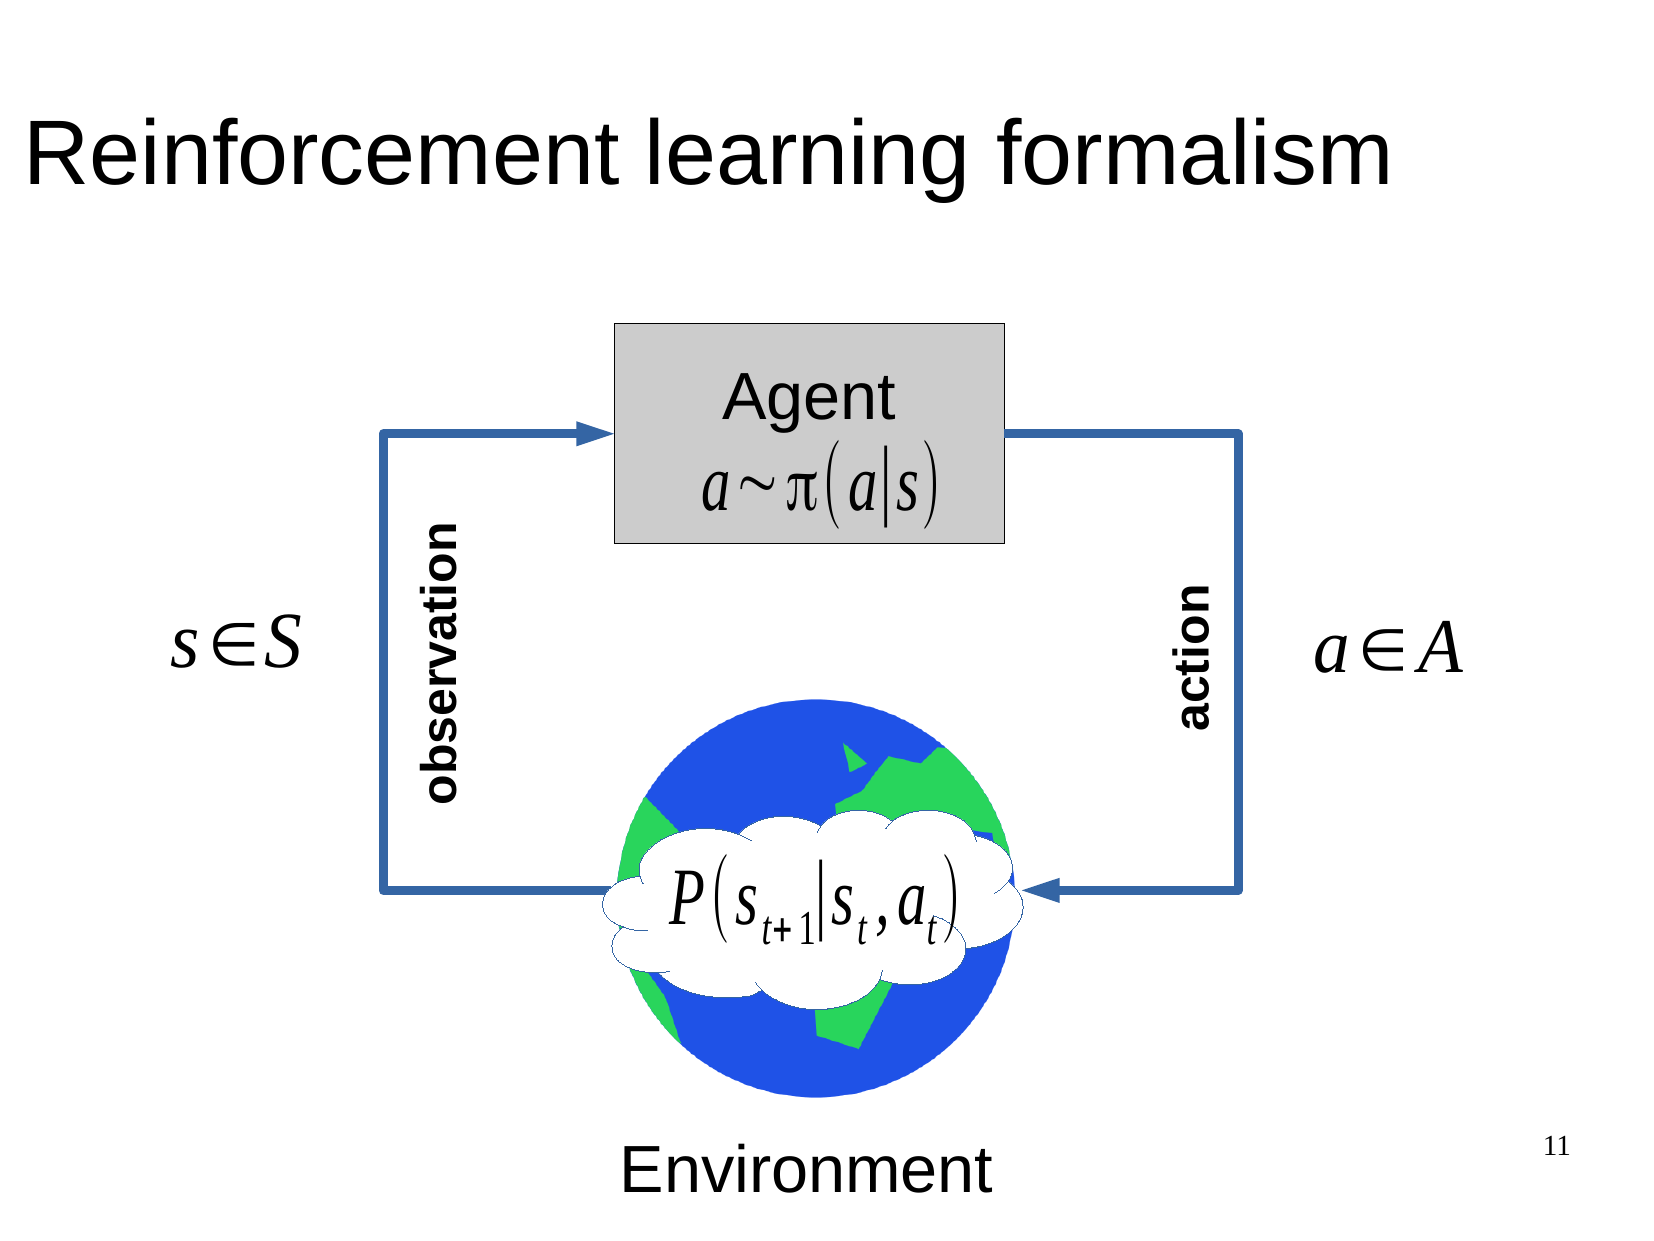

# Reinforcement learning formalism
Agent
action
observation
Environment
11